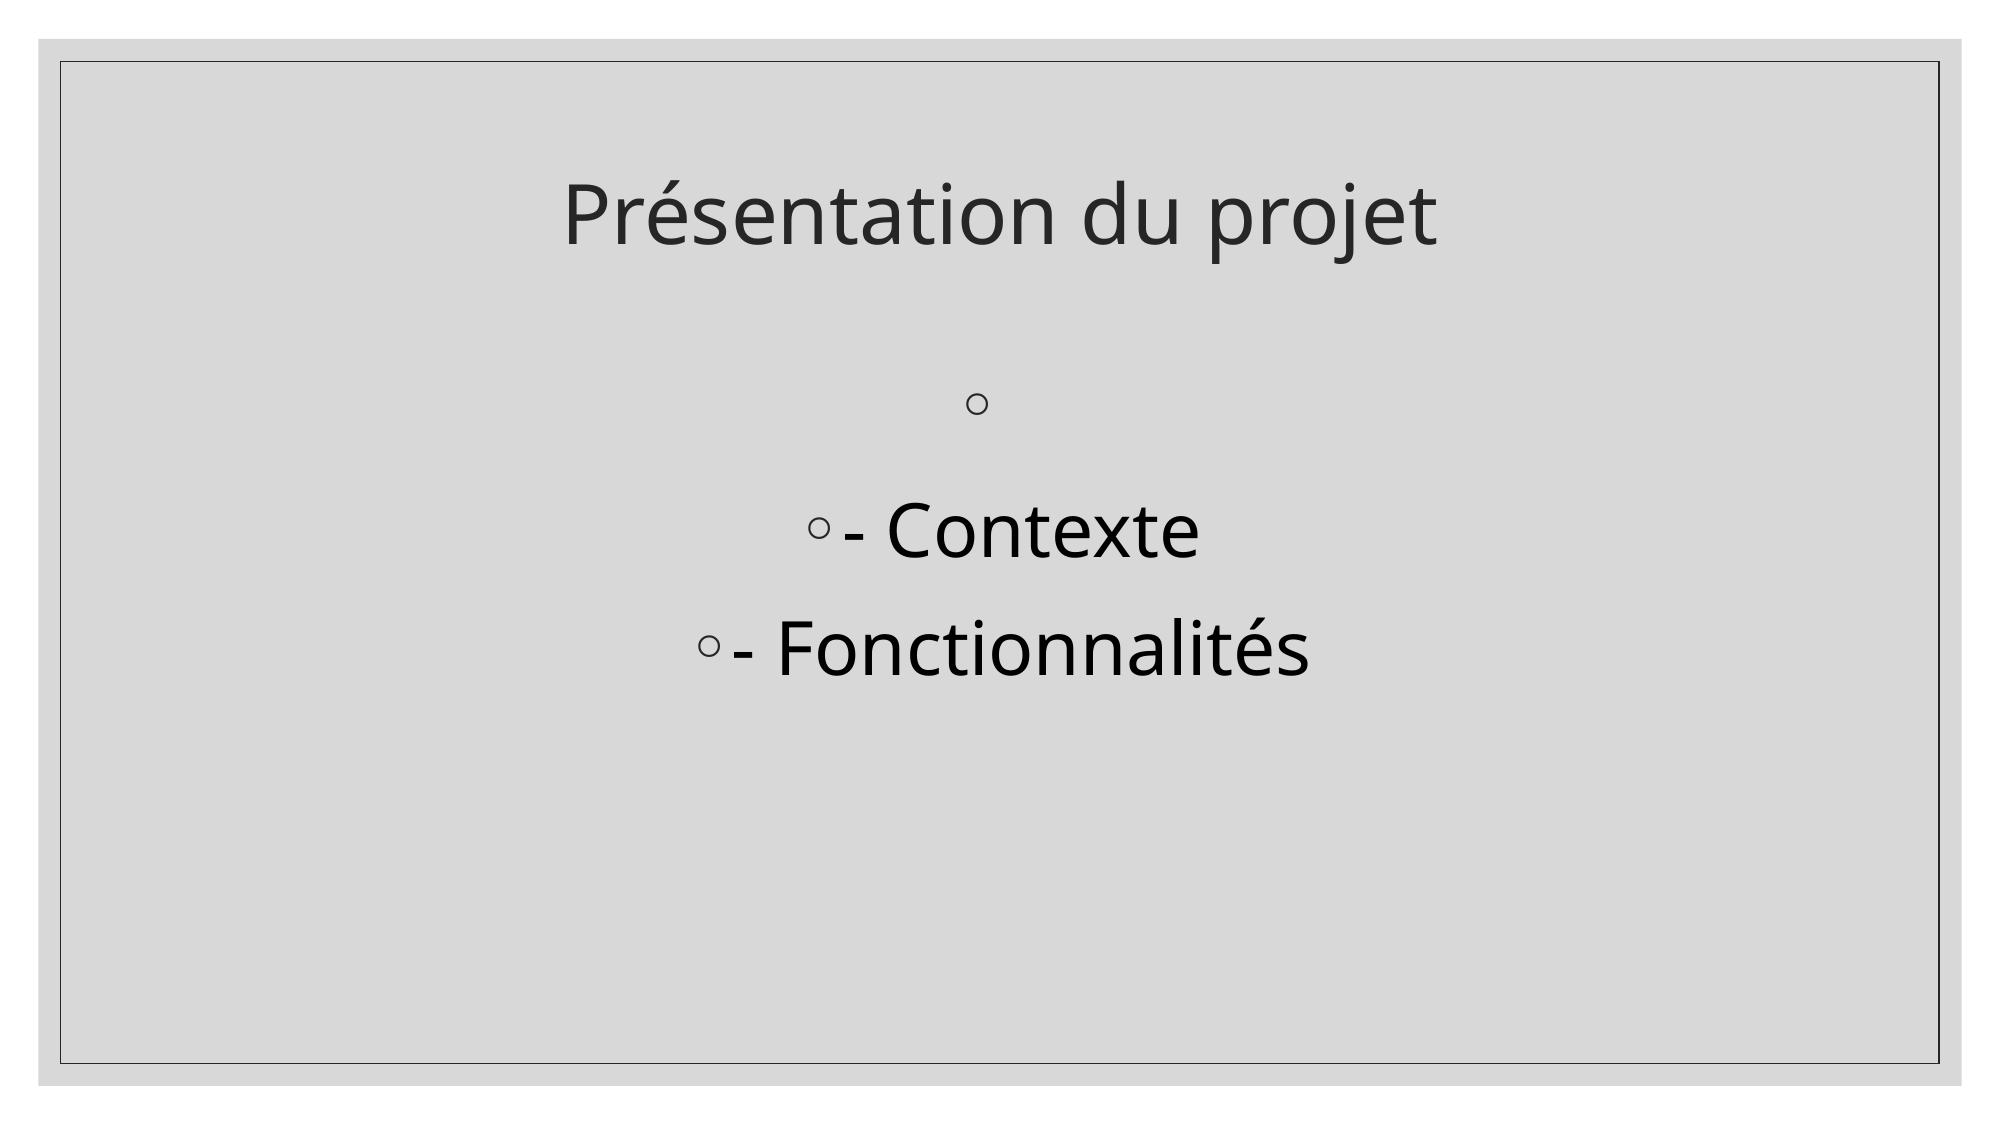

# Présentation du projet
- Contexte
- Fonctionnalités